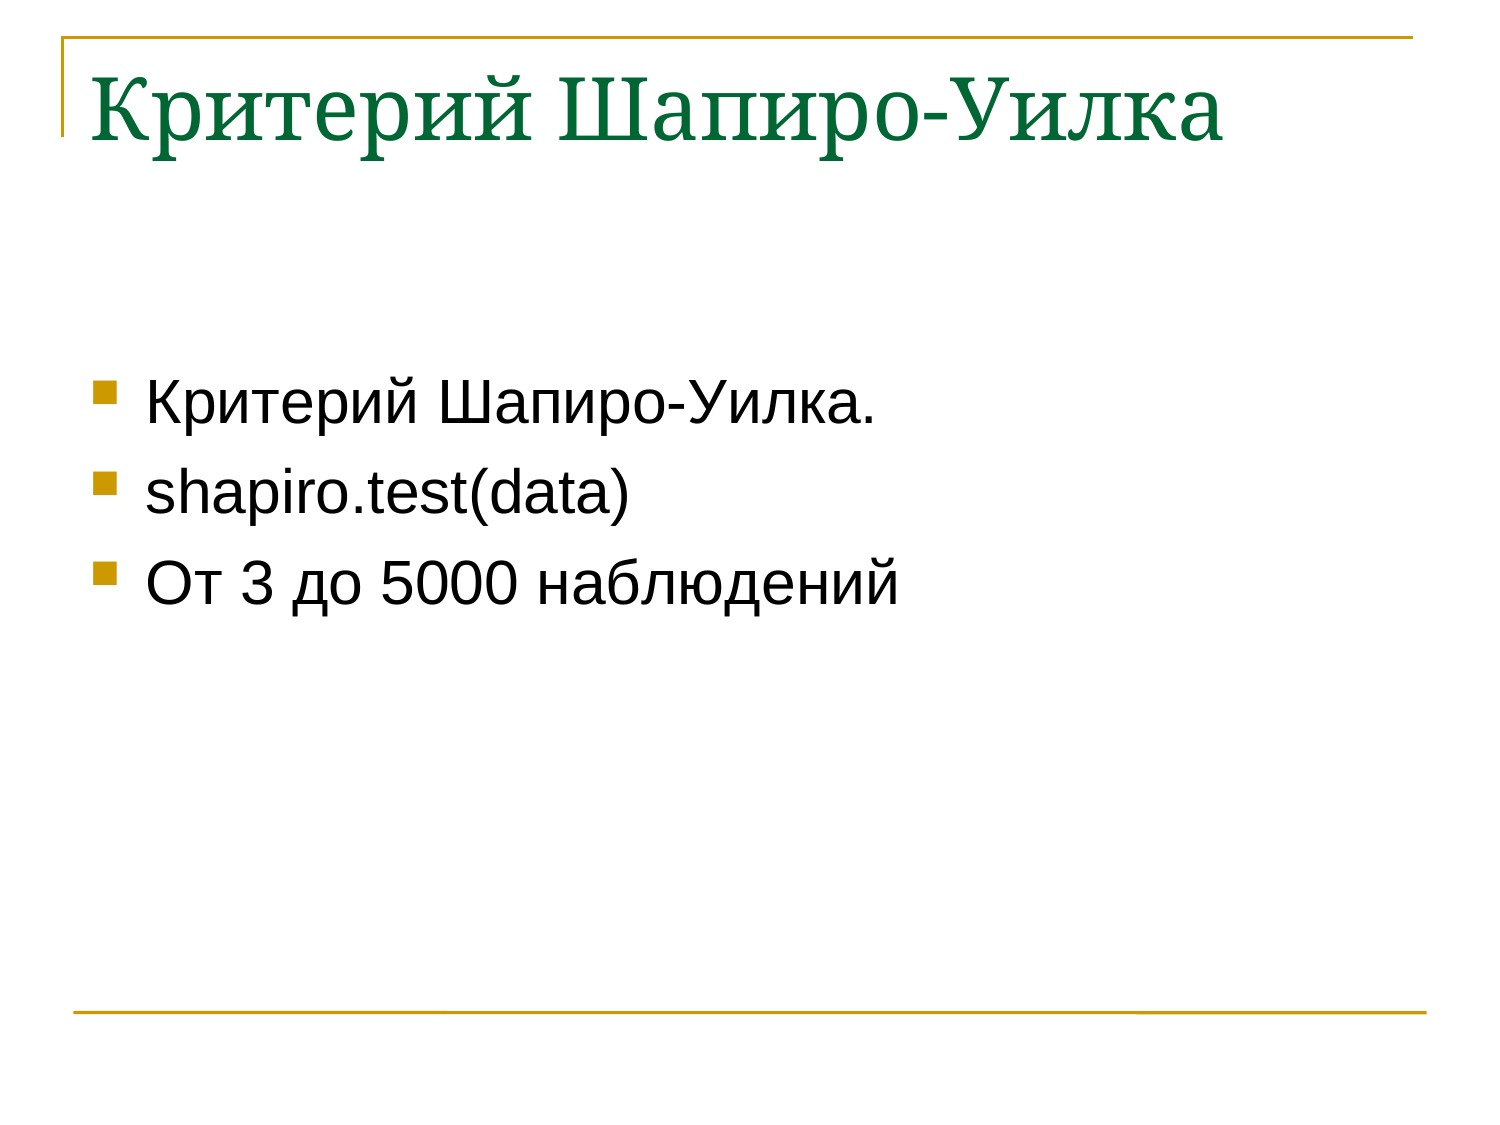

# Критерий Шапиро-Уилка
Критерий Шапиро-Уилка.
shapiro.test(data)
От 3 до 5000 наблюдений